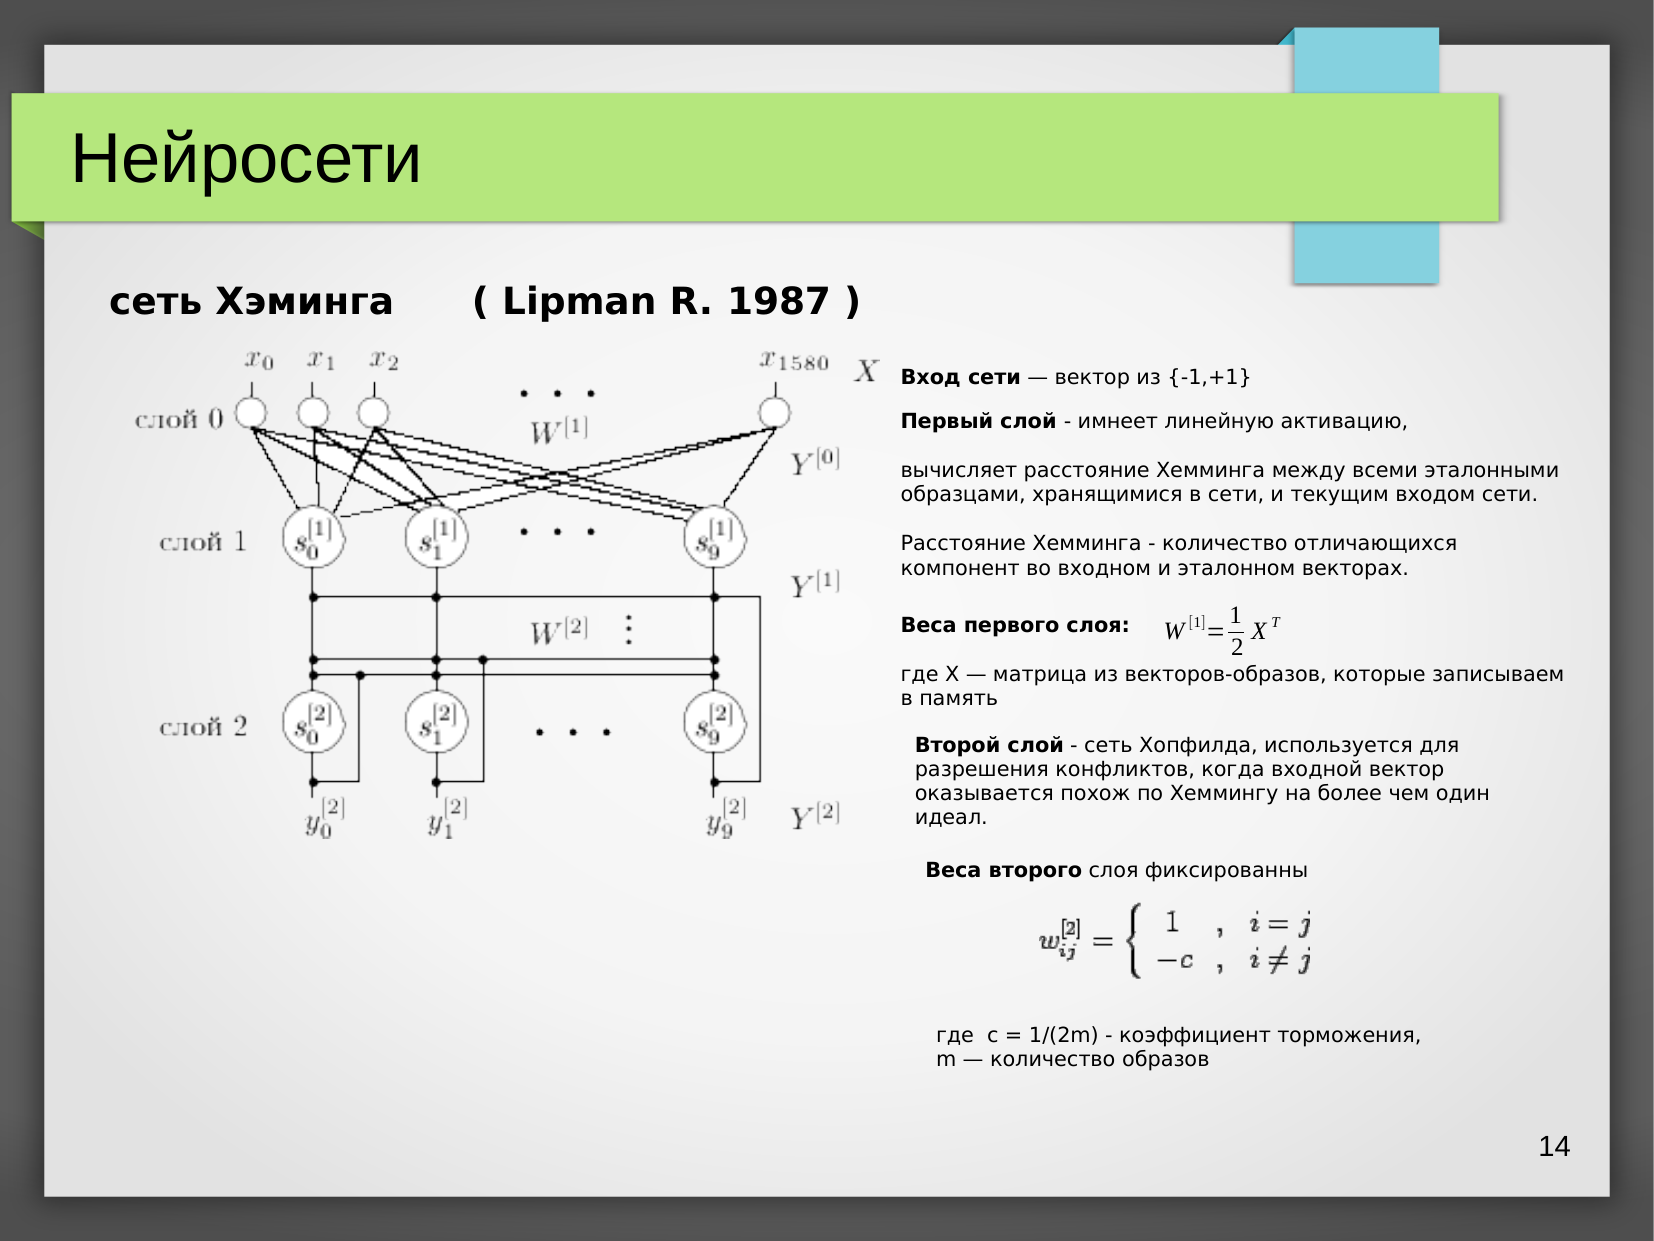

# Нейросети
сеть Хэминга ( Lipman R. 1987 )
Вход сети — вектор из {-1,+1}
Первый слой - имнеет линейную активацию,
вычисляет расстояние Хемминга между всеми эталонными образцами, хранящимися в сети, и текущим входом сети.
Расстояние Хемминга - количество отличающихся компонент во входном и эталонном векторах.
Веса первого слоя:
где X — матрица из векторов-образов, которые записываем в память
Второй слой - сеть Хопфилда, используется для разрешения конфликтов, когда входной вектор оказывается похож по Хеммингу на более чем один идеал.
Веса второго слоя фиксированны
где с = 1/(2m) - коэффициент торможения,
m — количество образов
14